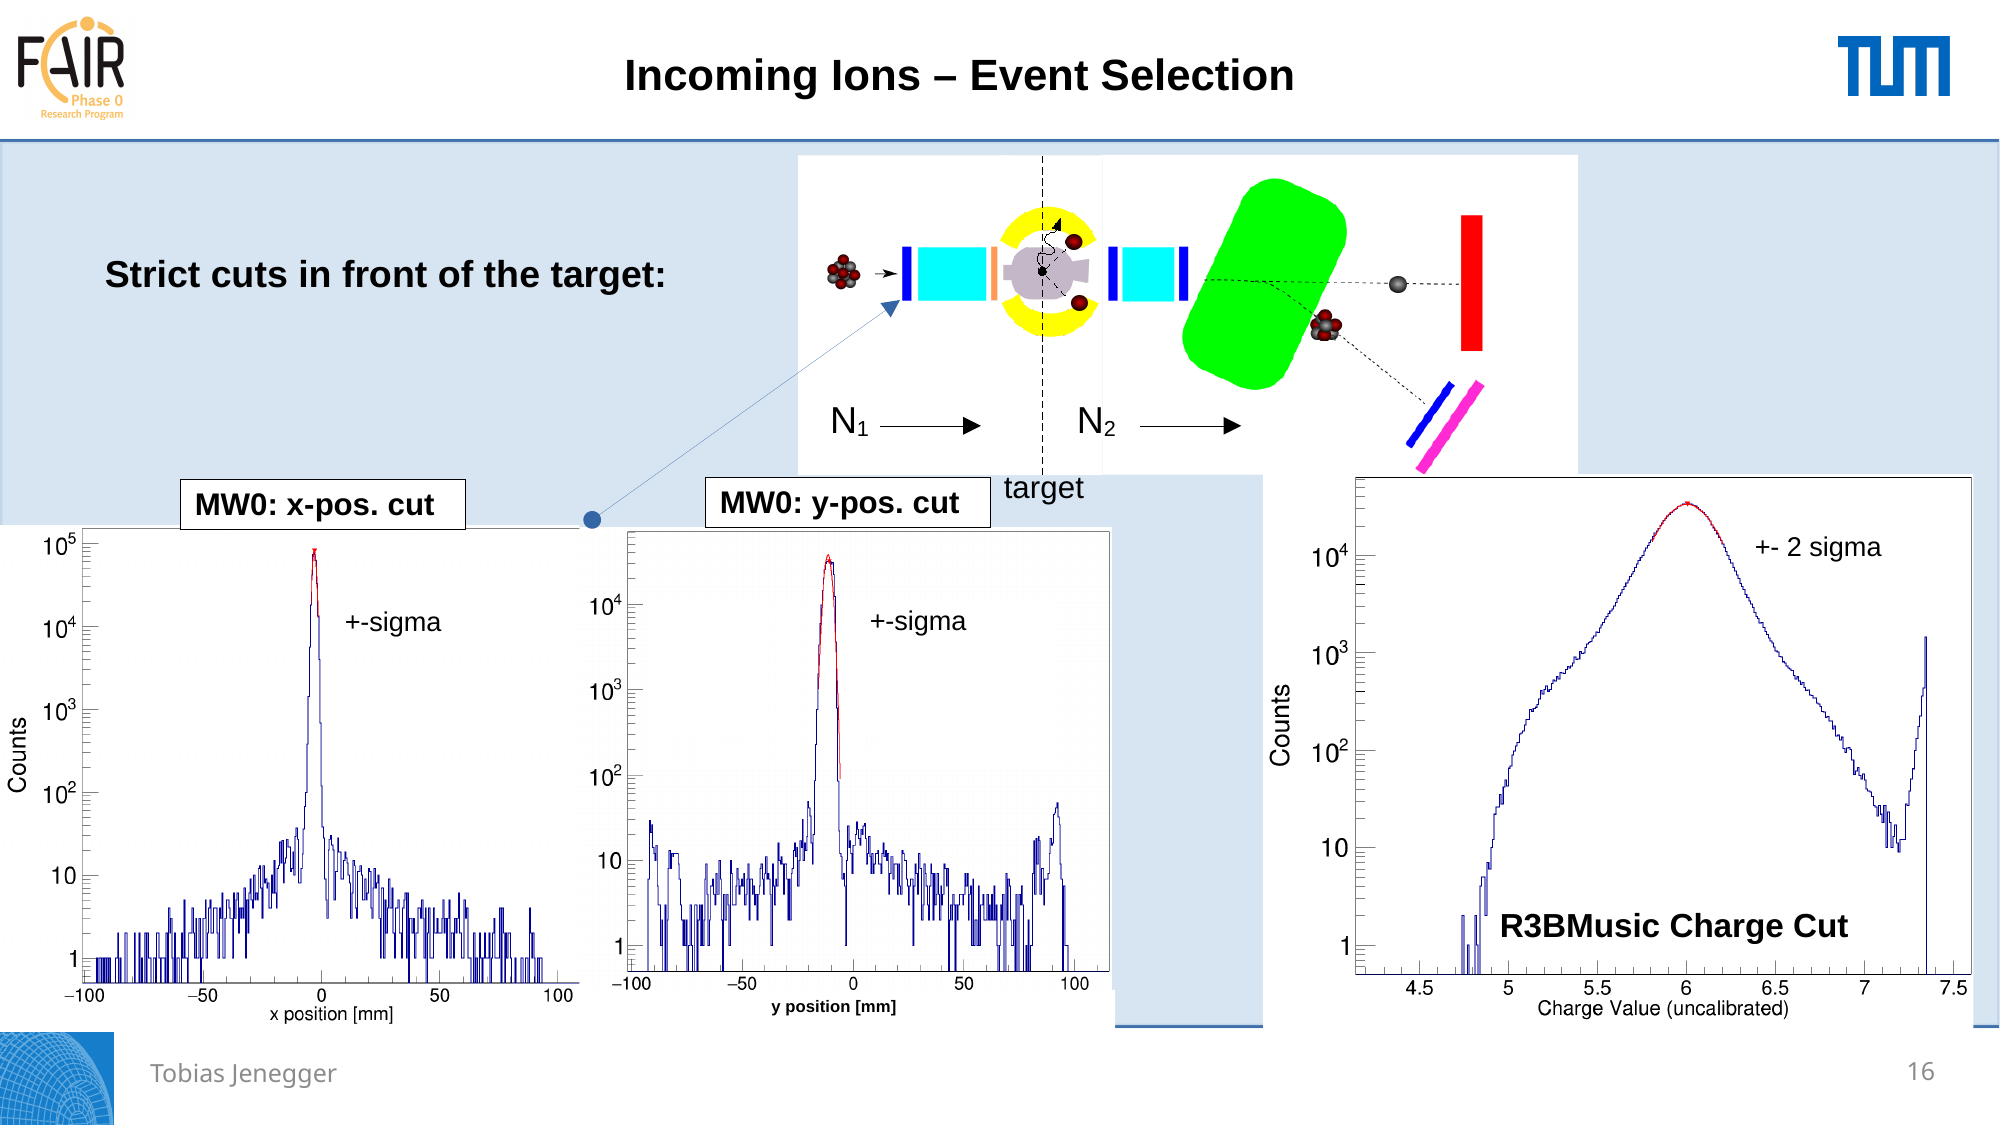

Incoming Ions – Event Selection
N1
N2
target
Strict cuts in front of the target:
MW0: y-pos. cut
MW0: x-pos. cut
+- 2 sigma
N1
N2
target
y position [mm]
+-sigma
+-sigma
R3BMusic Charge Cut
16